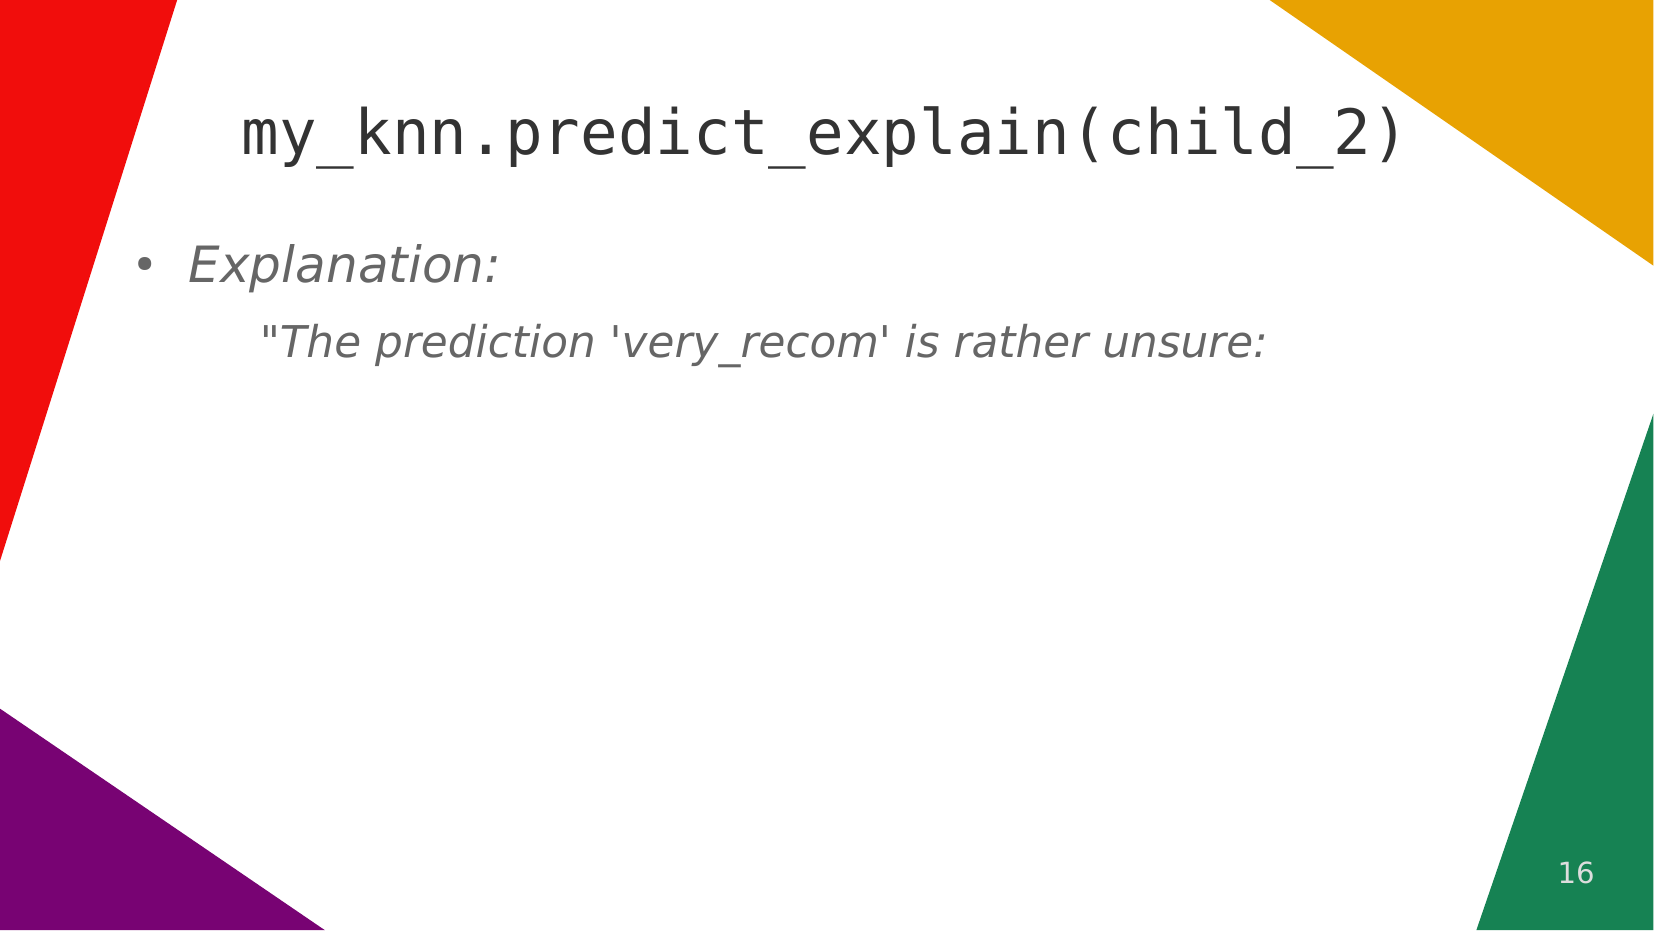

# my_knn.predict_explain(child_2)
Explanation:
"The prediction 'very_recom' is rather unsure:
16